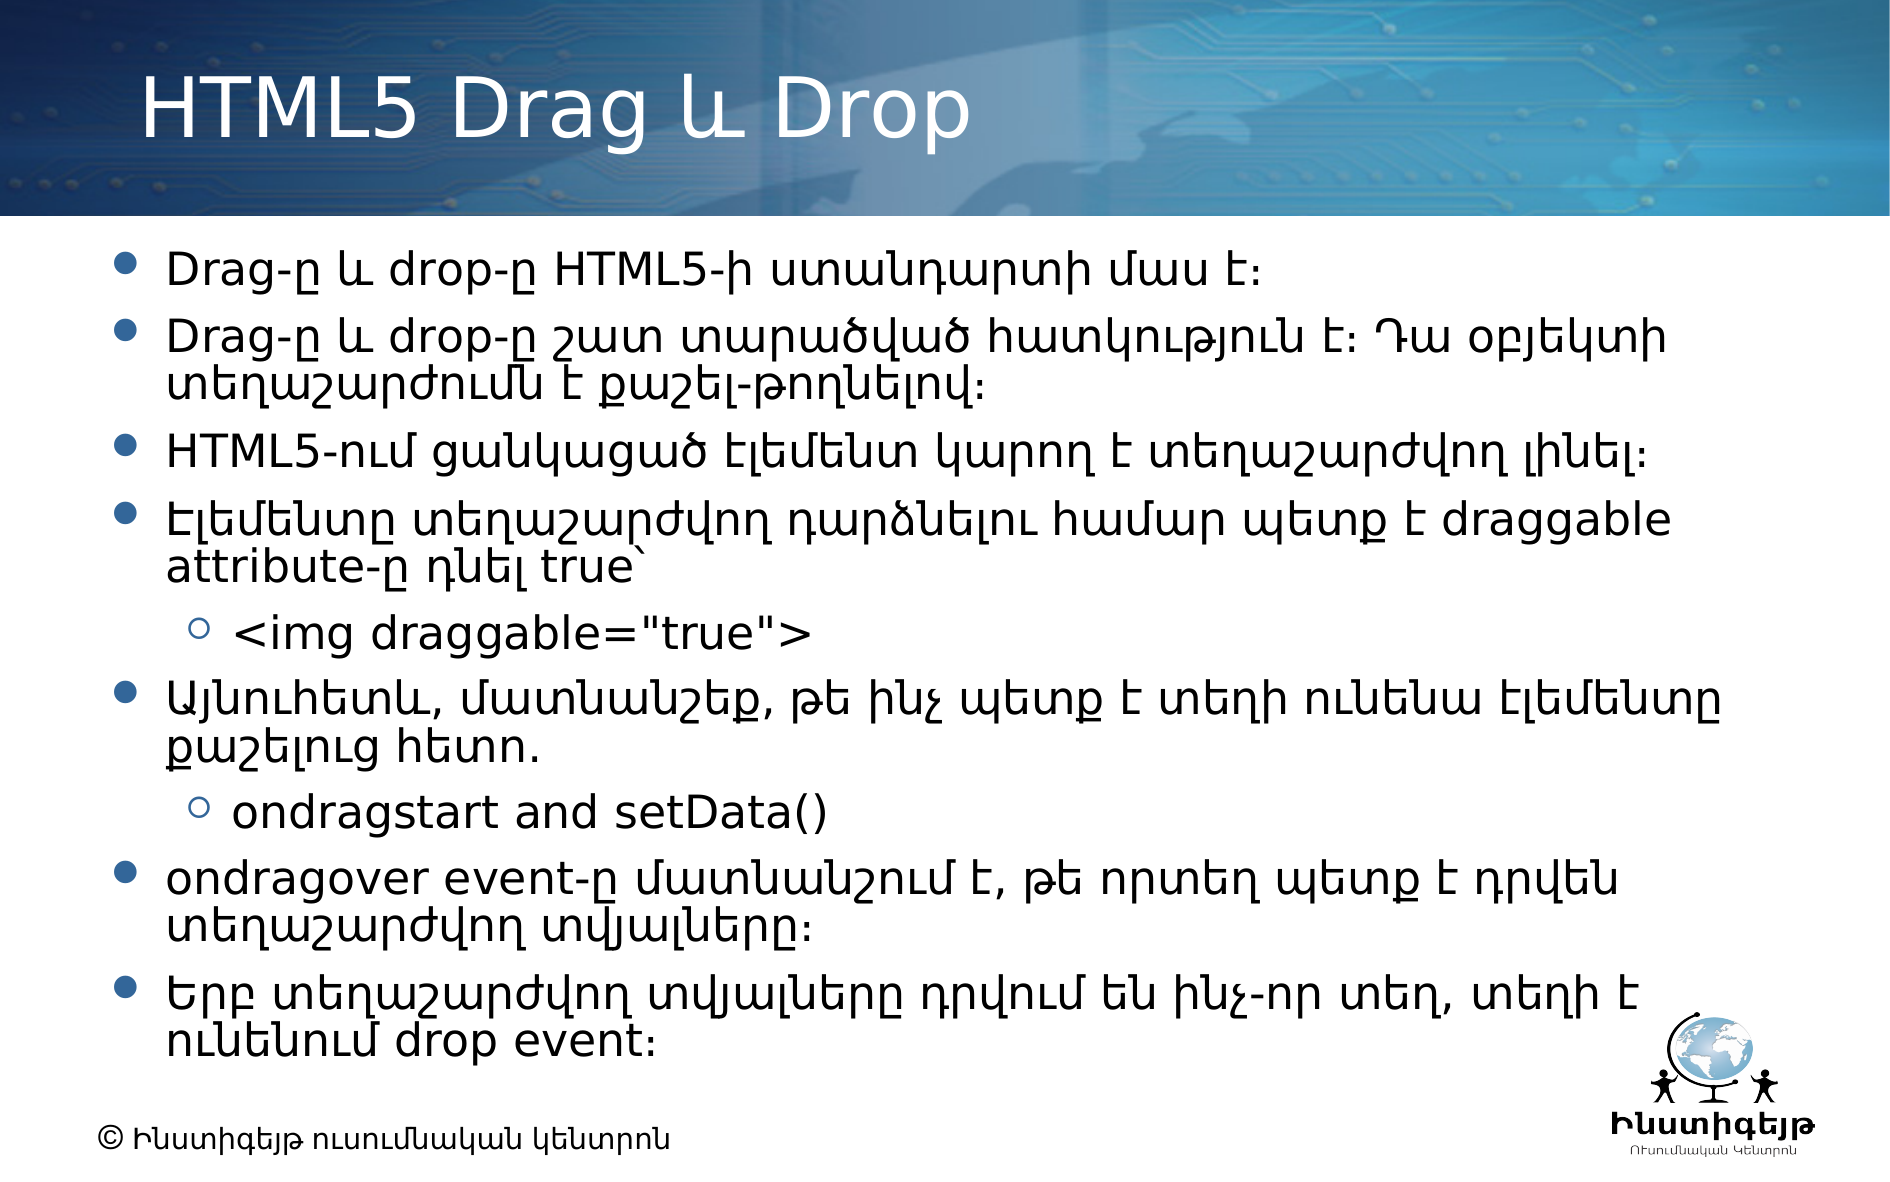

HTML5 Drag և Drop
# Drag-ը և drop-ը HTML5-ի ստանդարտի մաս է։
Drag-ը և drop-ը շատ տարածված հատկություն է։ Դա օբյեկտի տեղաշարժումն է քաշել-թողնելով։
HTML5-ում ցանկացած էլեմենտ կարող է տեղաշարժվող լինել։
Էլեմենտը տեղաշարժվող դարձնելու համար պետք է draggable attribute-ը դնել true՝
<img draggable="true">
Այնուհետև, մատնանշեք, թե ինչ պետք է տեղի ունենա էլեմենտը քաշելուց հետո․
ondragstart and setData()
ondragover event-ը մատնանշում է, թե որտեղ պետք է դրվեն տեղաշարժվող տվյալները։
Երբ տեղաշարժվող տվյալները դրվում են ինչ-որ տեղ, տեղի է ունենում drop event։